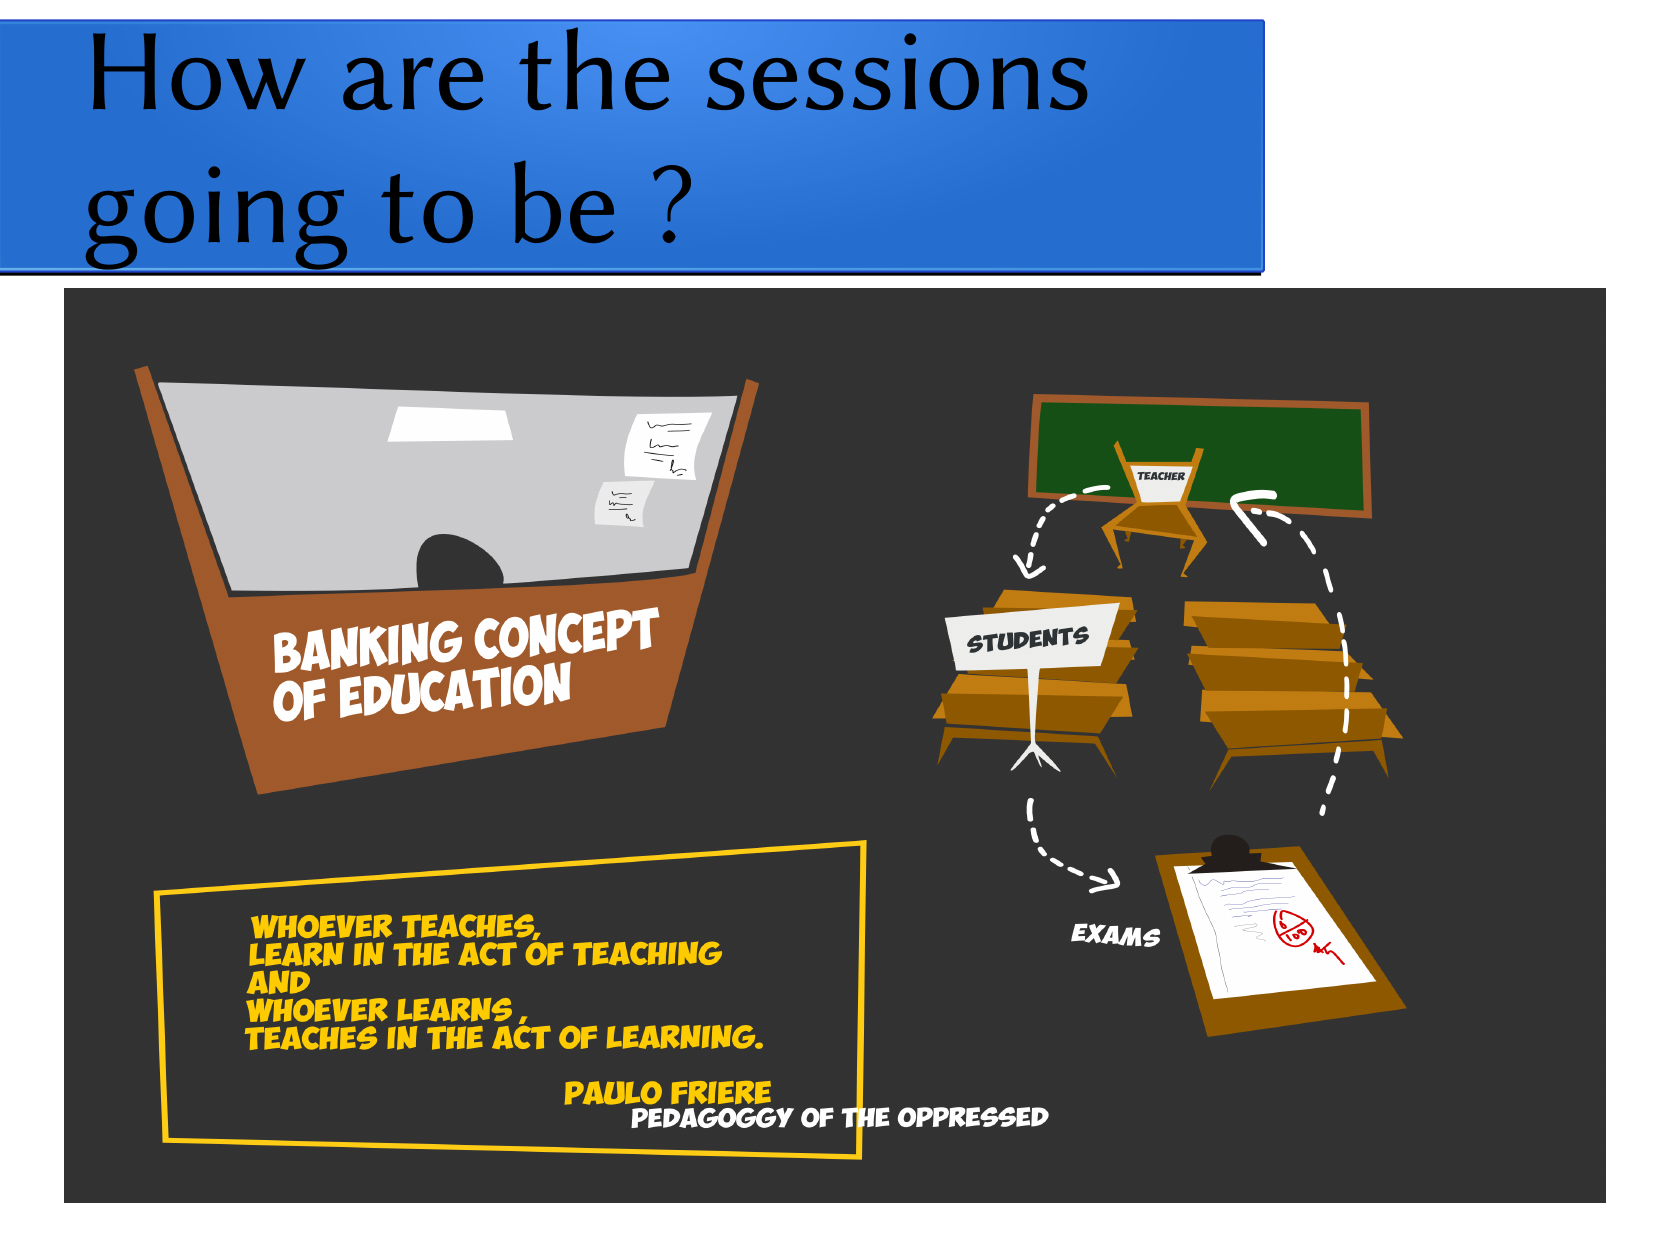

# How are the sessions going to be ?